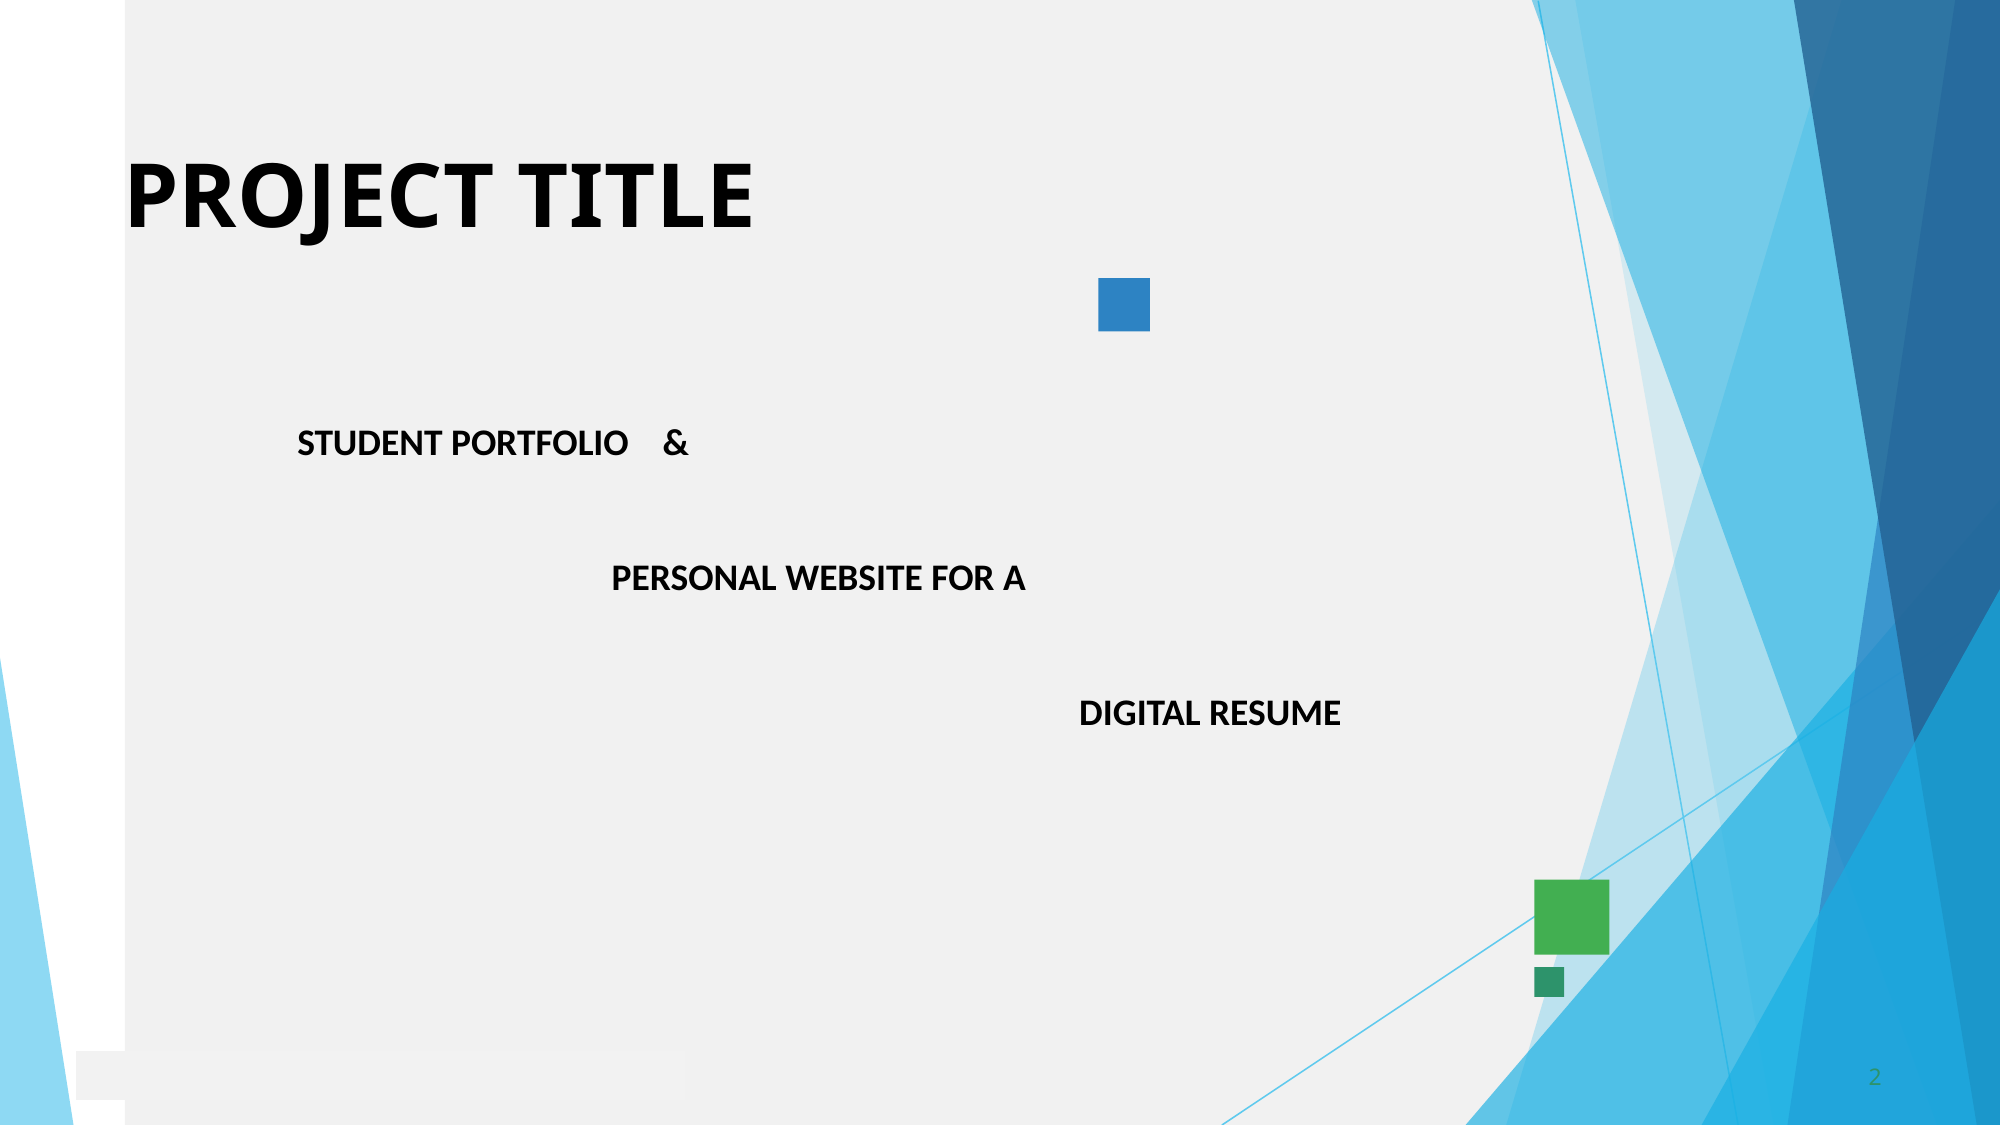

# PROJECT TITLE
STUDENT PORTFOLIO &
 PERSONAL WEBSITE FOR A
 DIGITAL RESUME